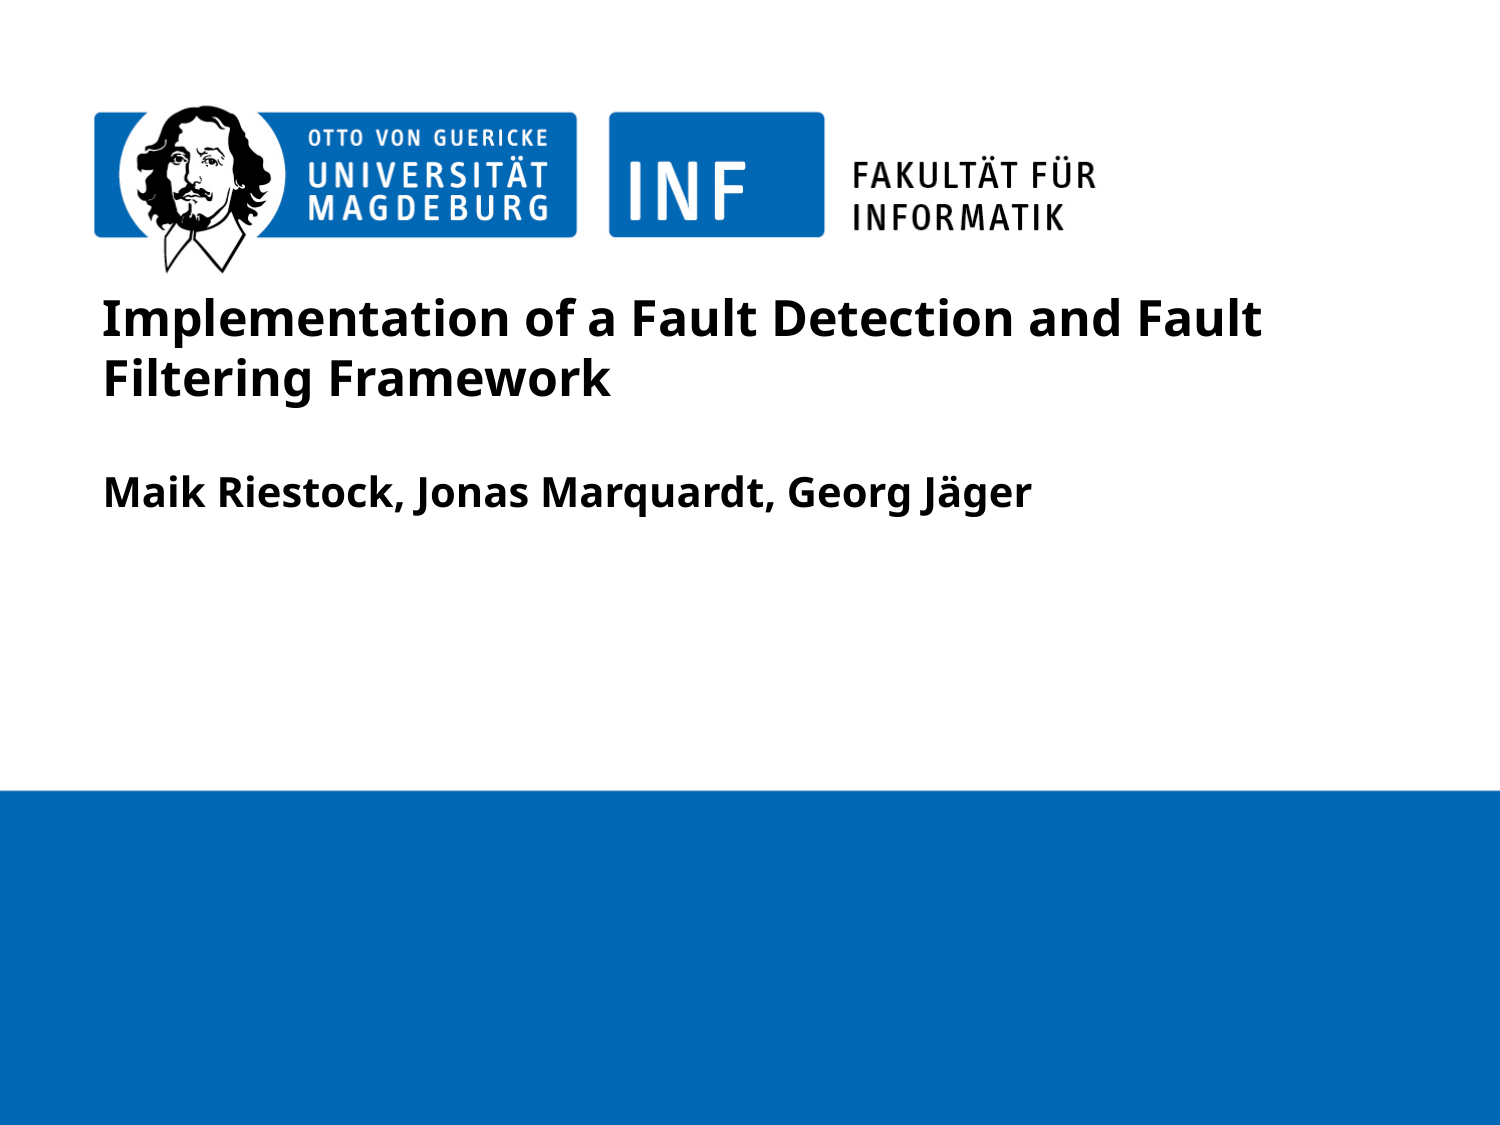

Implementation of a Fault Detection and Fault Filtering Framework
Maik Riestock, Jonas Marquardt, Georg Jäger